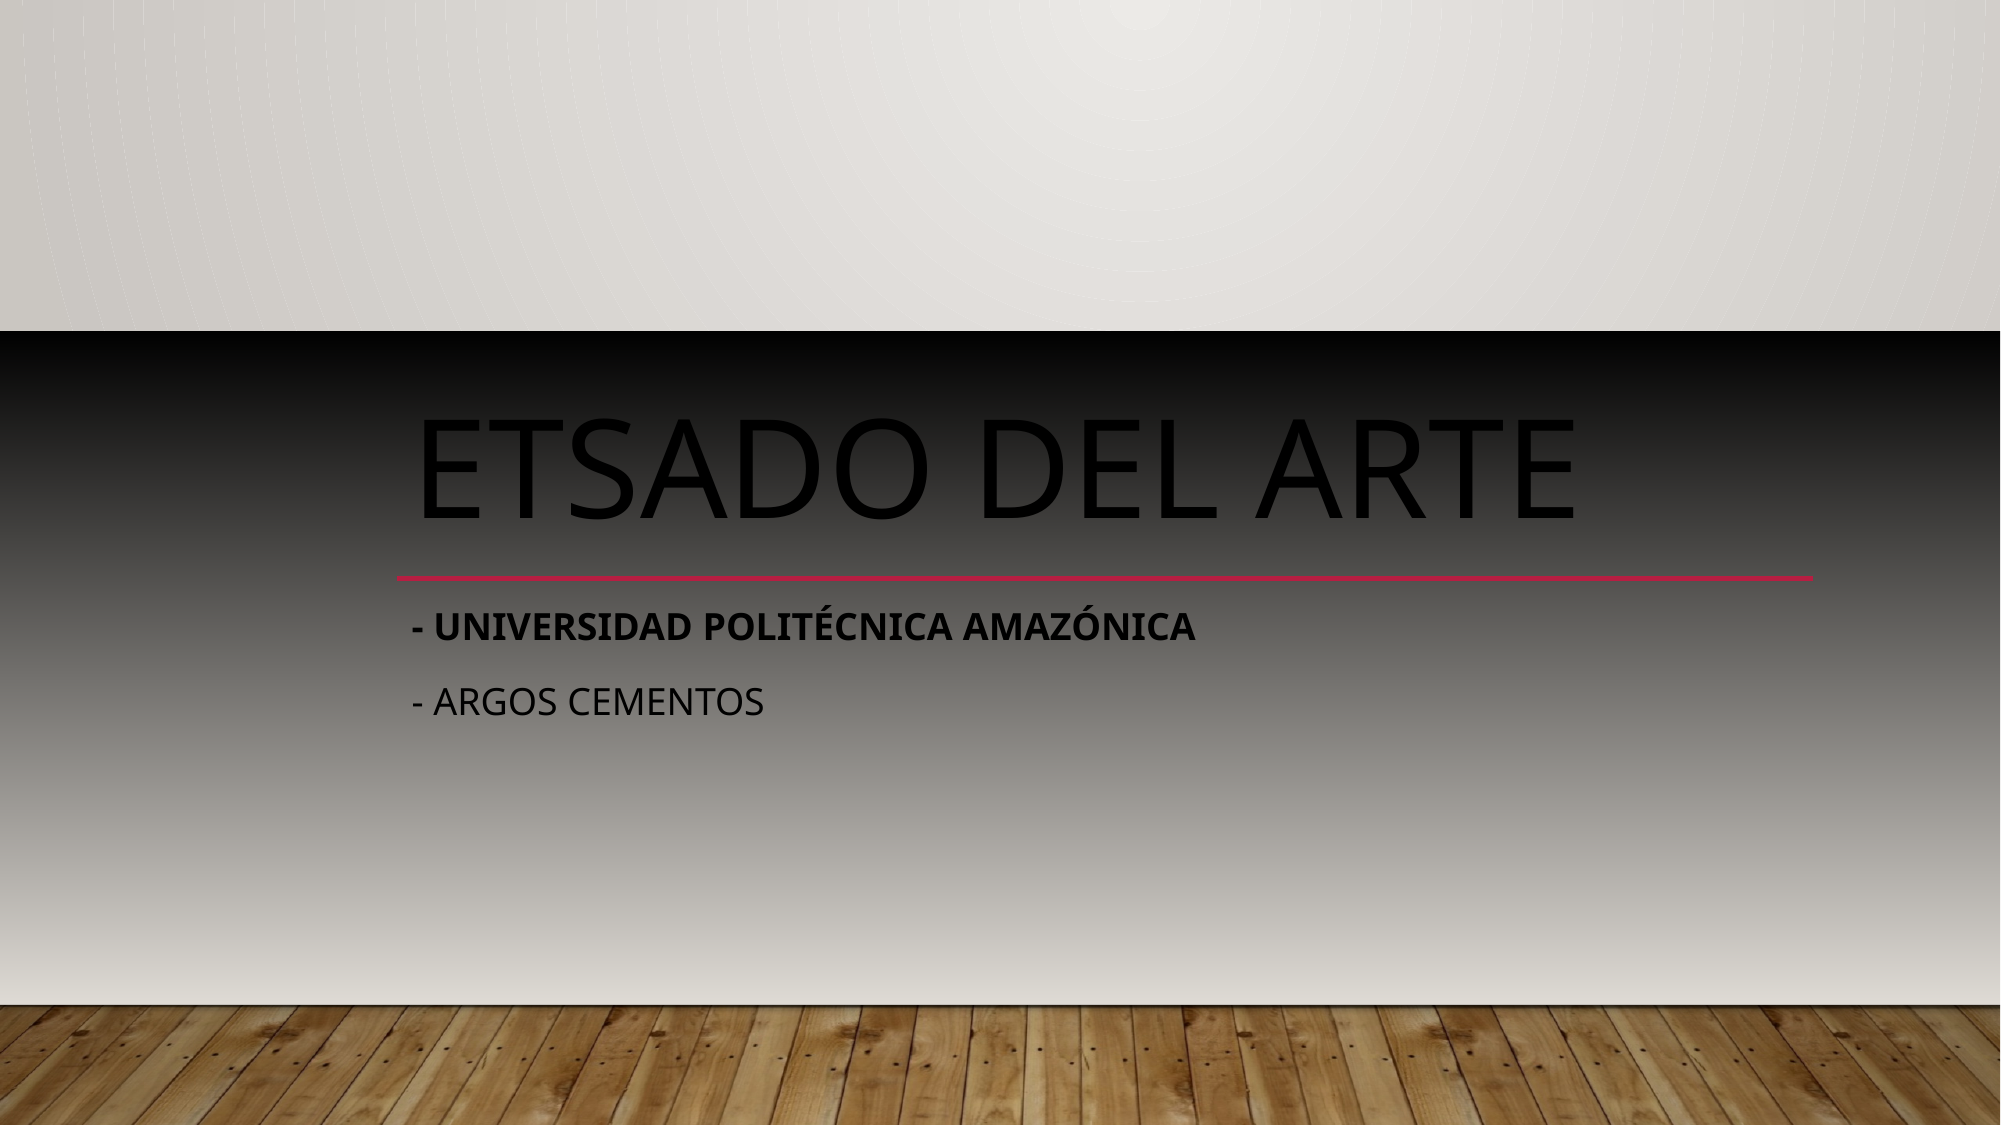

# Etsado del arte
- UNIVERSIDAD POLITÉCNICA AMAZÓNICA
- Argos cementos